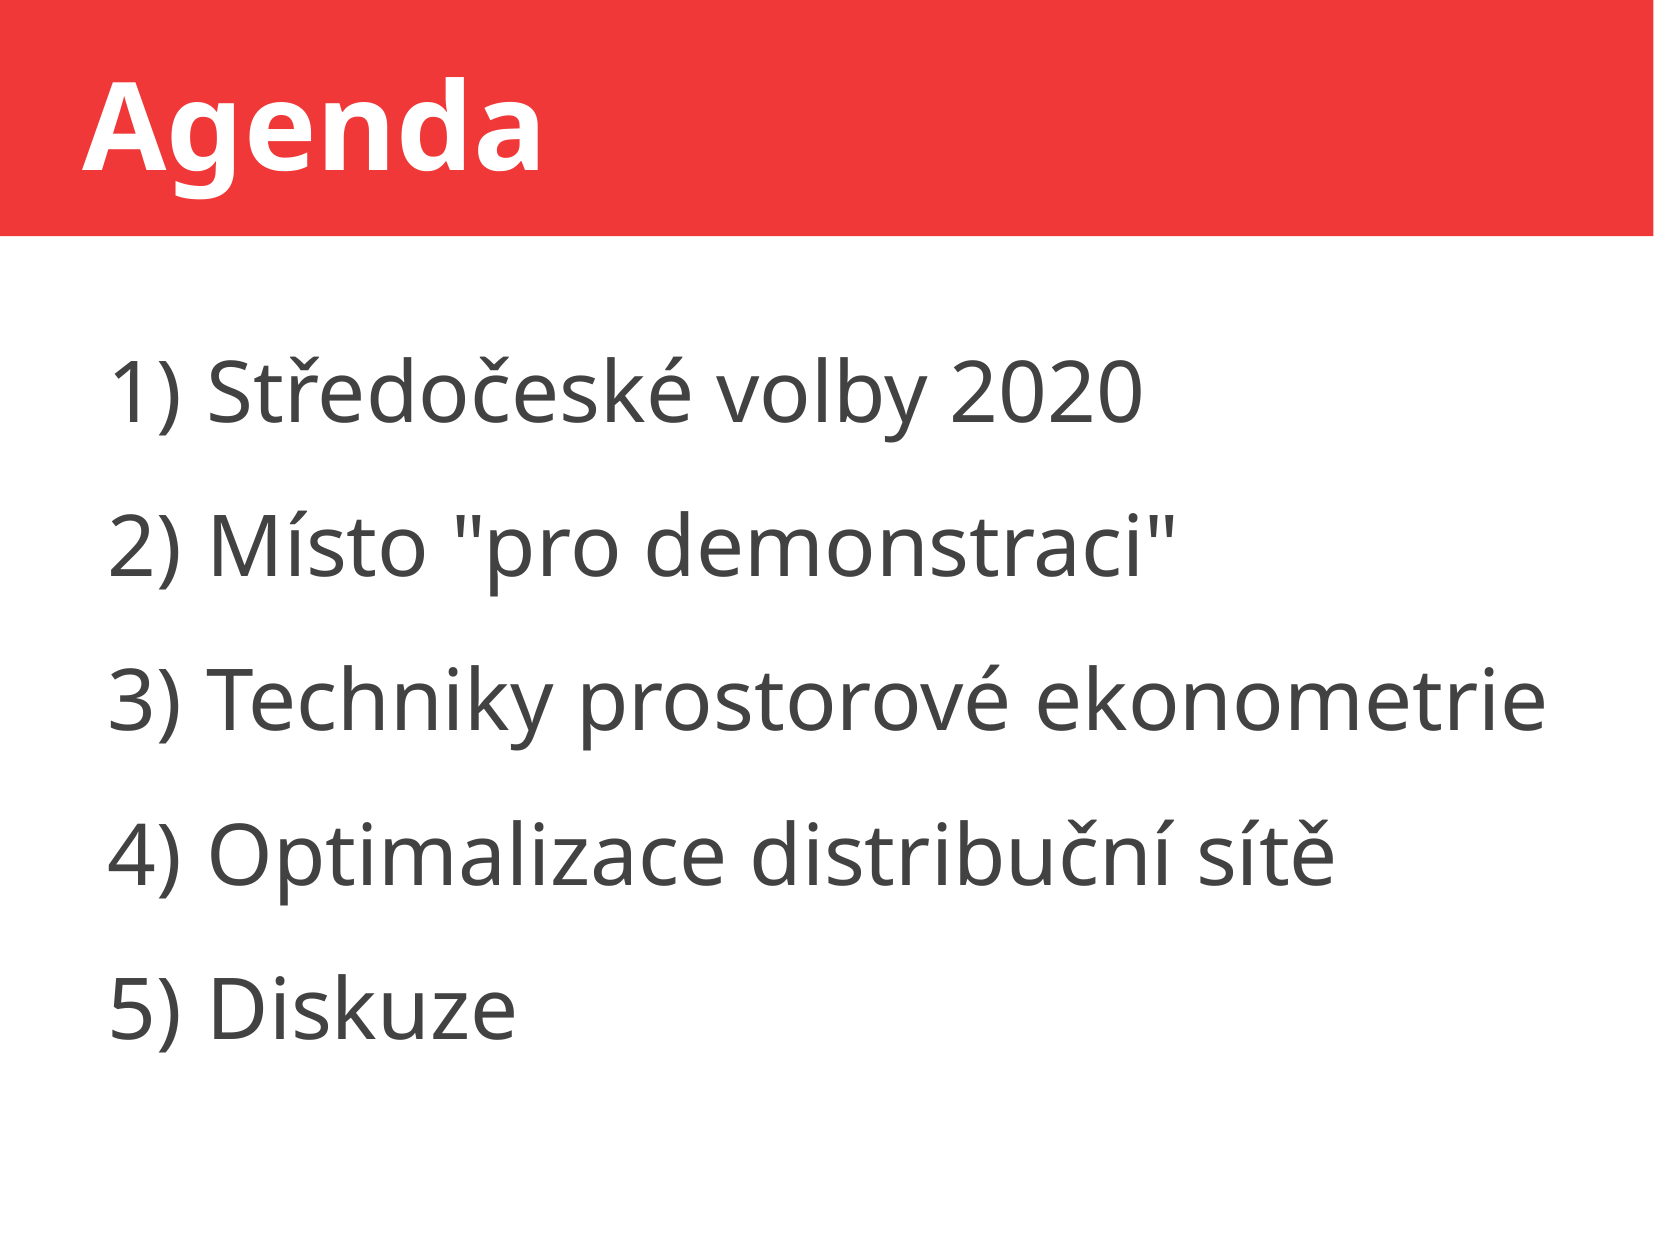

# Agenda
Středočeské volby 2020
Místo "pro demonstraci"
Techniky prostorové ekonometrie
Optimalizace distribuční sítě
Diskuze